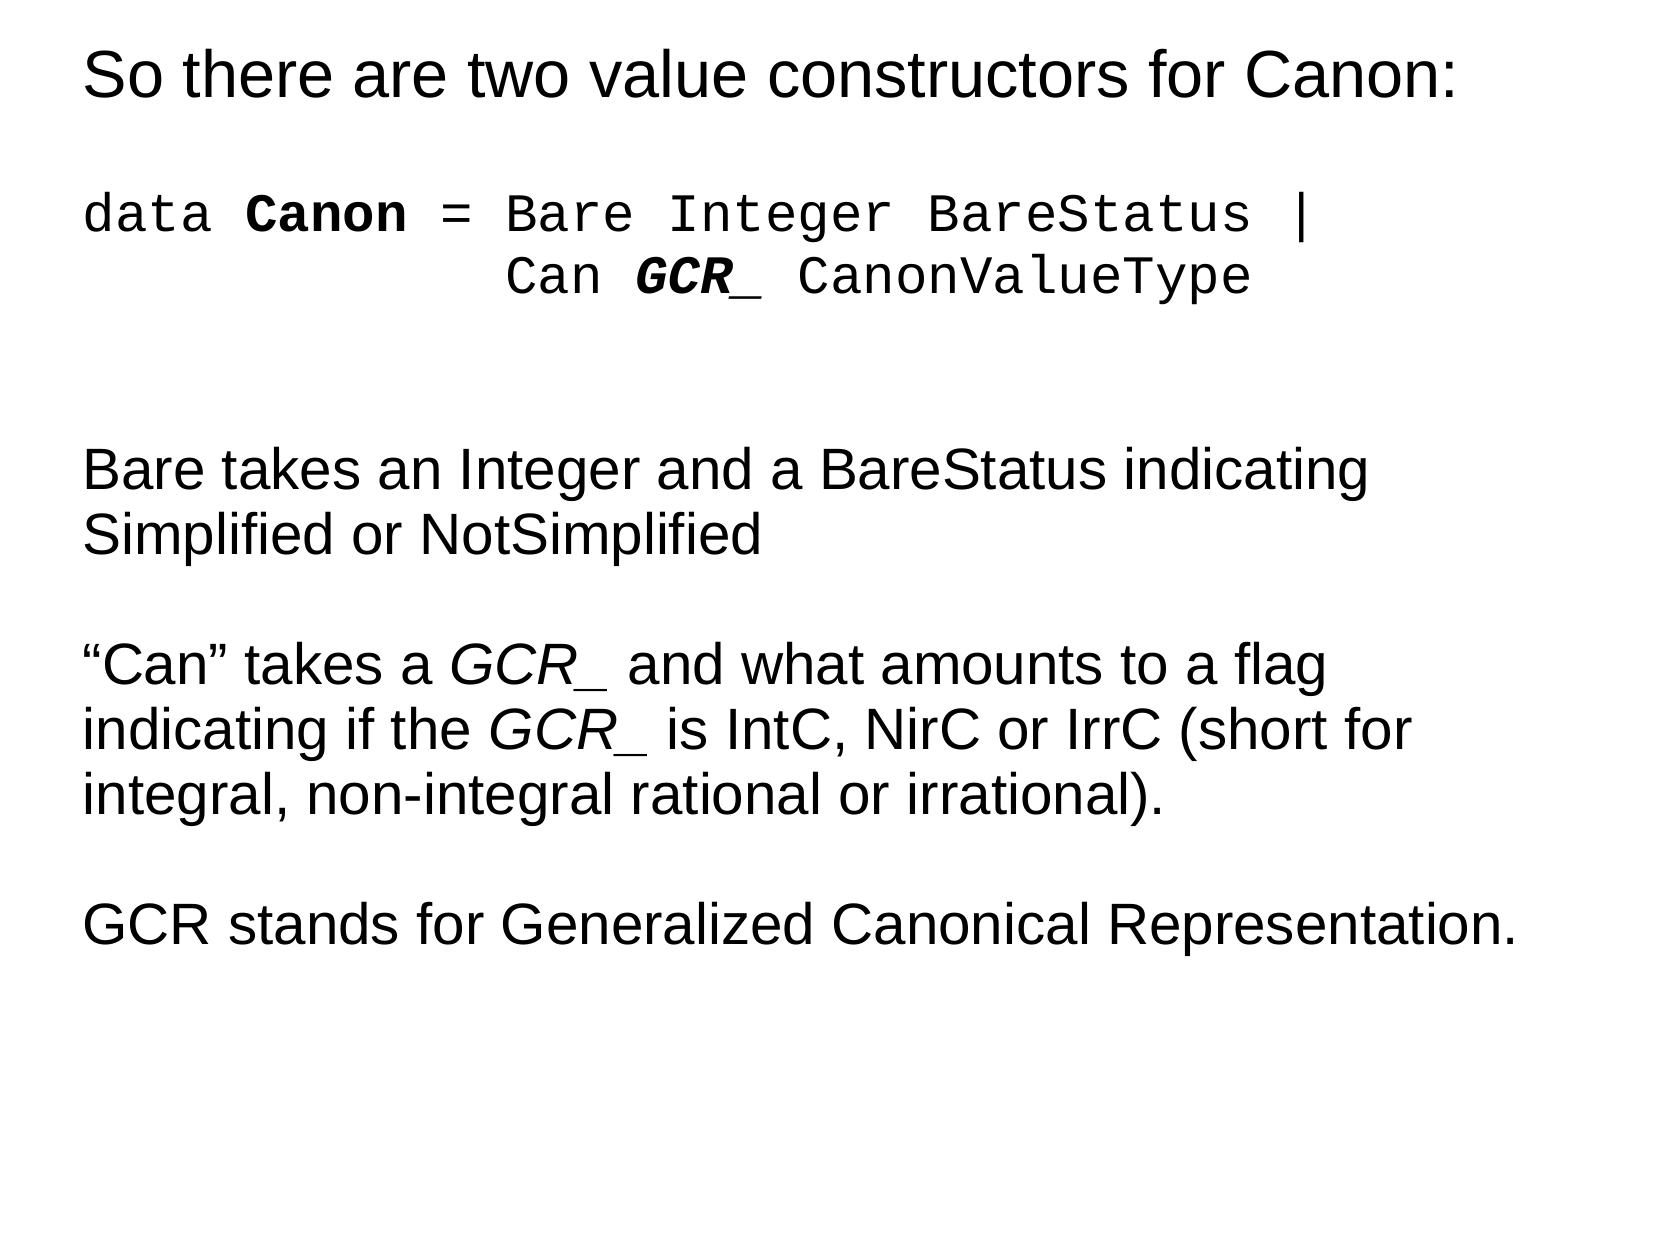

# So there are two value constructors for Canon:
data Canon = Bare Integer BareStatus |
 Can GCR_ CanonValueType
Bare takes an Integer and a BareStatus indicating Simplified or NotSimplified
“Can” takes a GCR_ and what amounts to a flag indicating if the GCR_ is IntC, NirC or IrrC (short for integral, non-integral rational or irrational).
GCR stands for Generalized Canonical Representation.